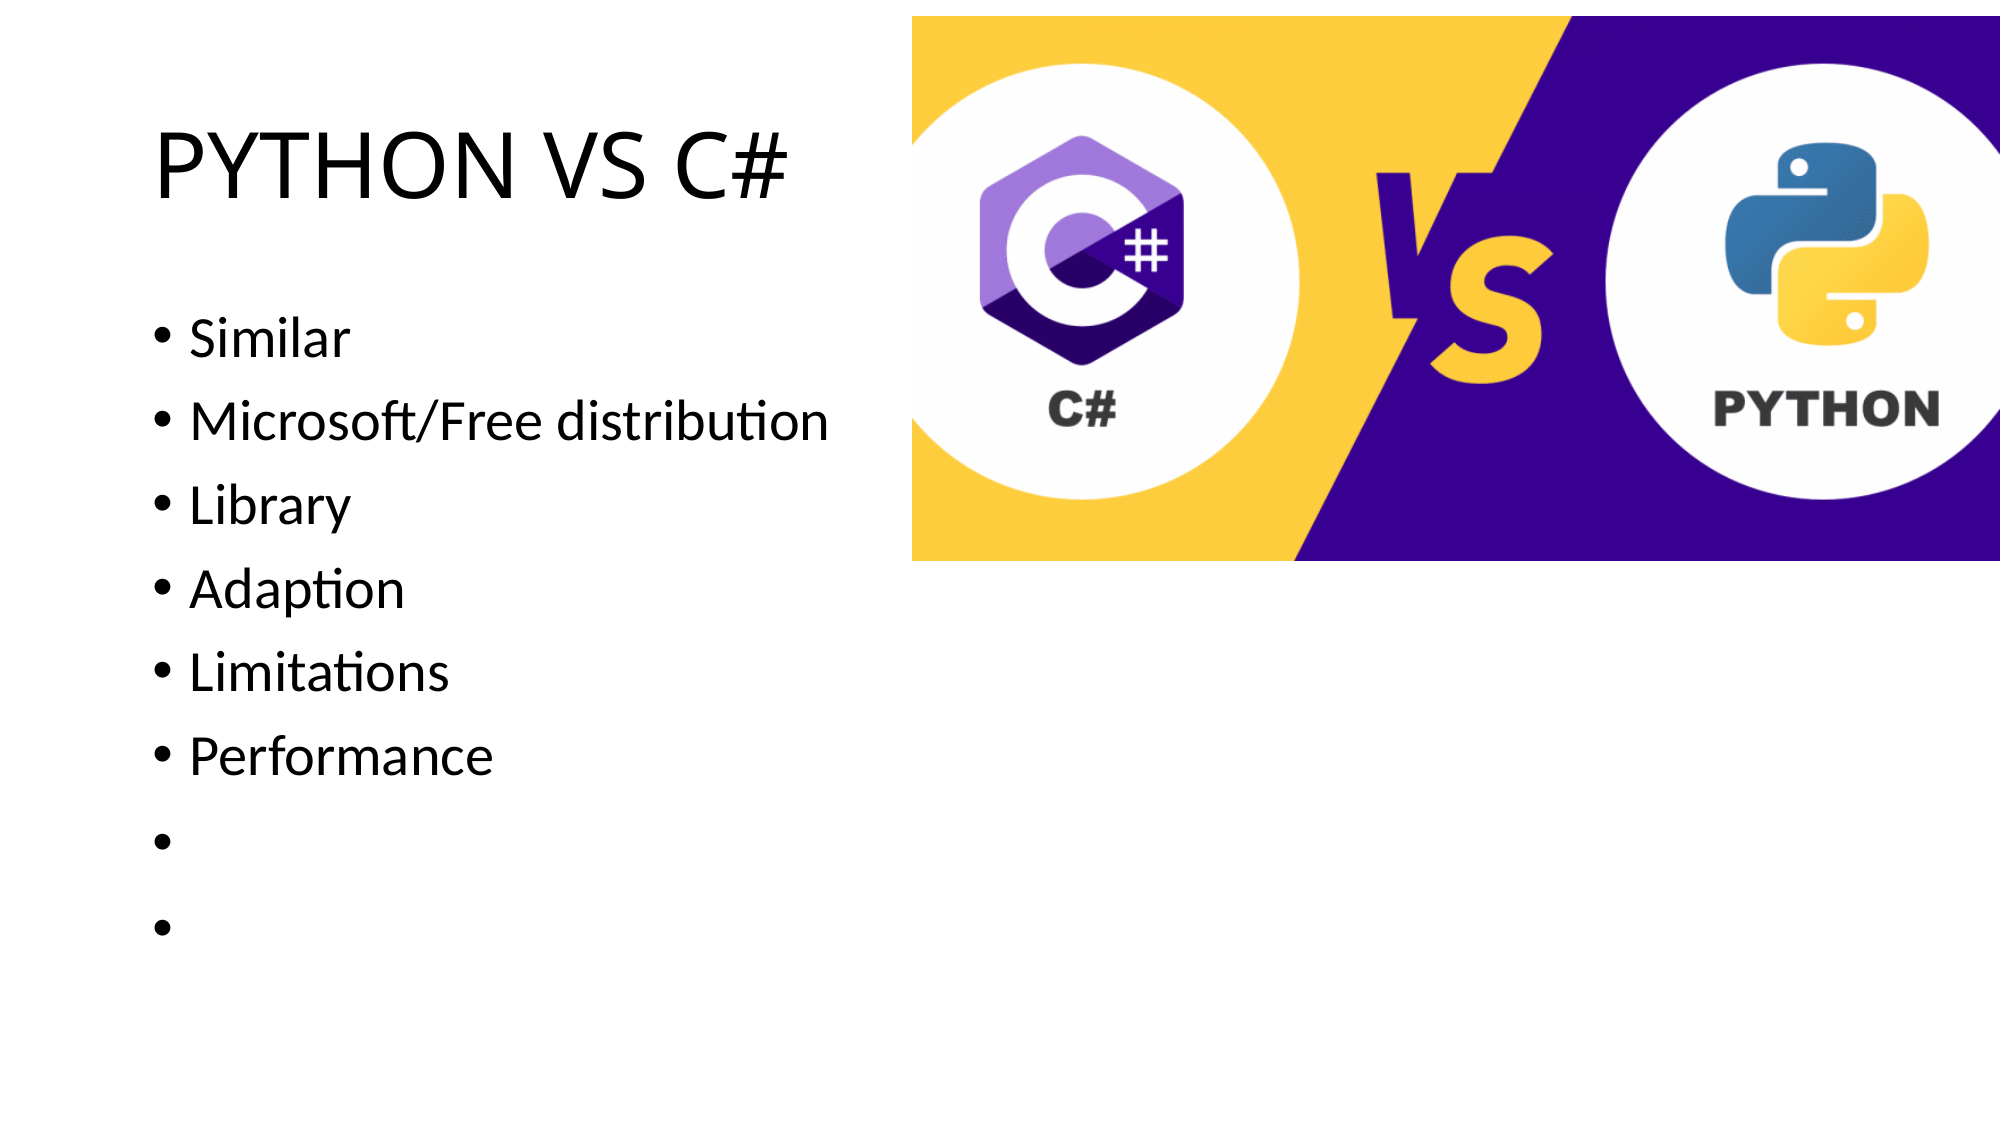

# PYTHON VS C#
Similar
Microsoft/Free distribution
Library
Adaption
Limitations
Performance